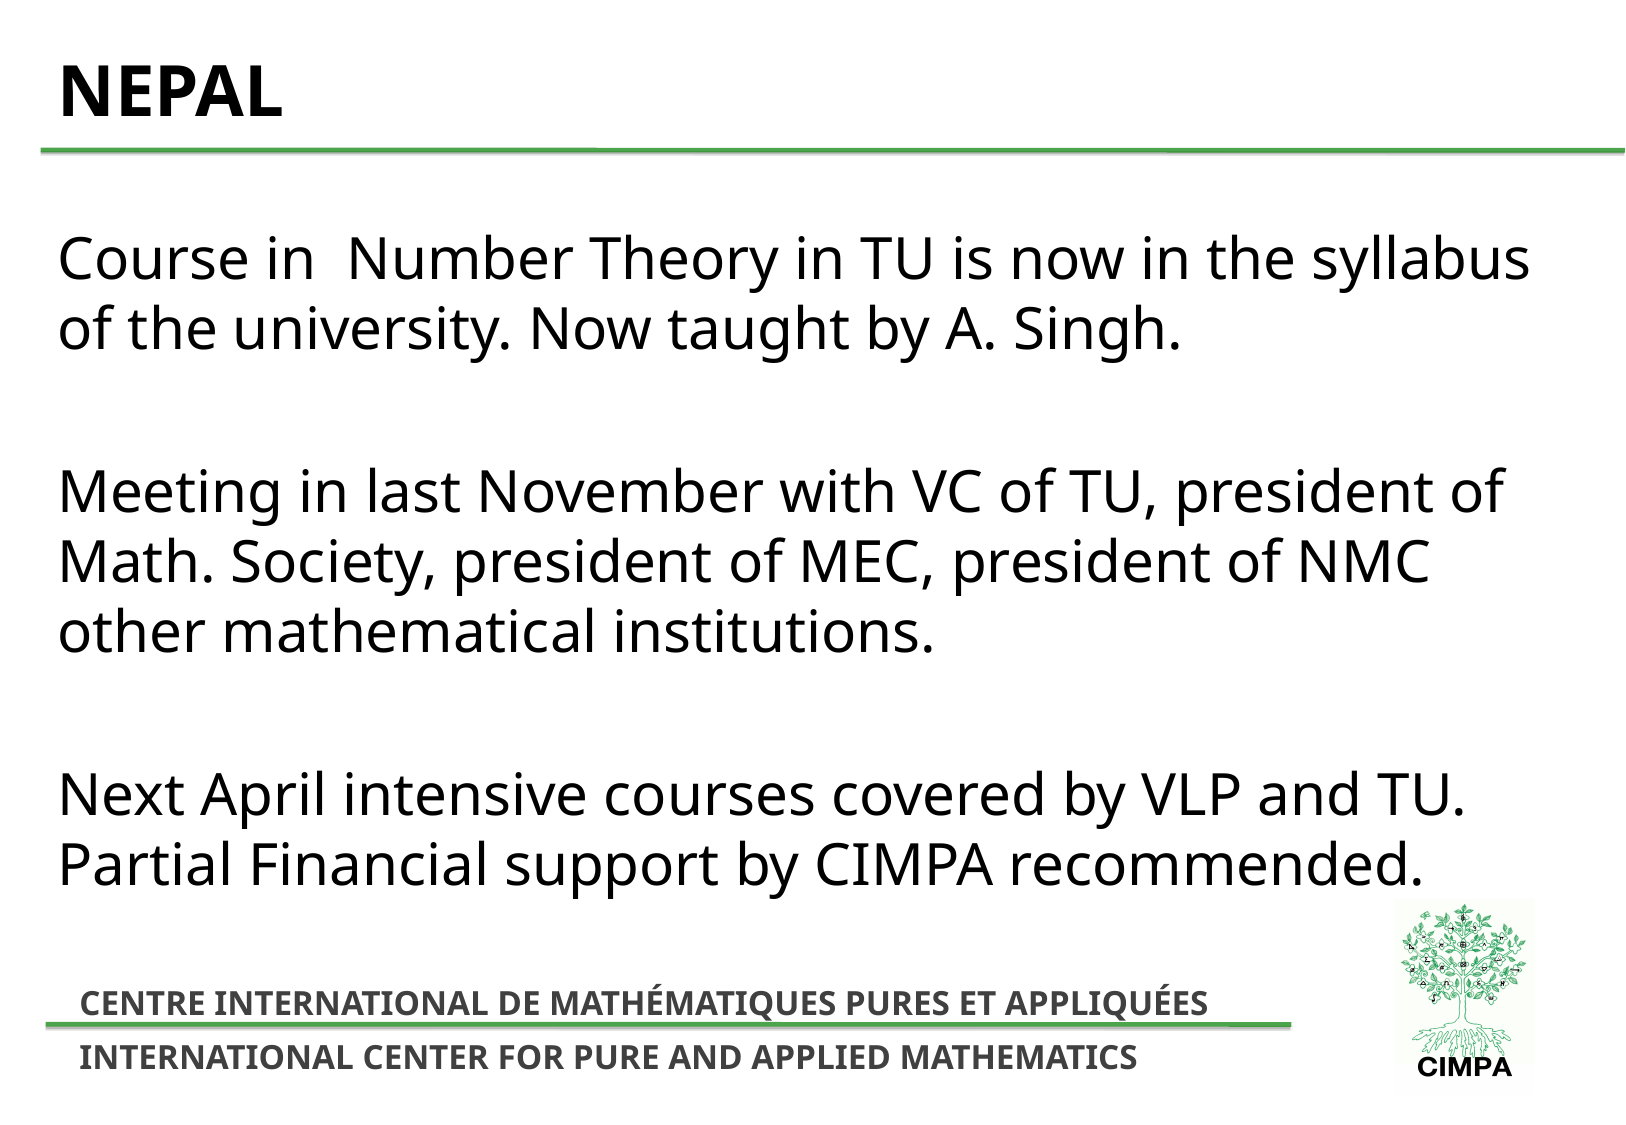

# NEPAL
Course in Number Theory in TU is now in the syllabus of the university. Now taught by A. Singh.
Meeting in last November with VC of TU, president of Math. Society, president of MEC, president of NMC other mathematical institutions.
Next April intensive courses covered by VLP and TU. Partial Financial support by CIMPA recommended.